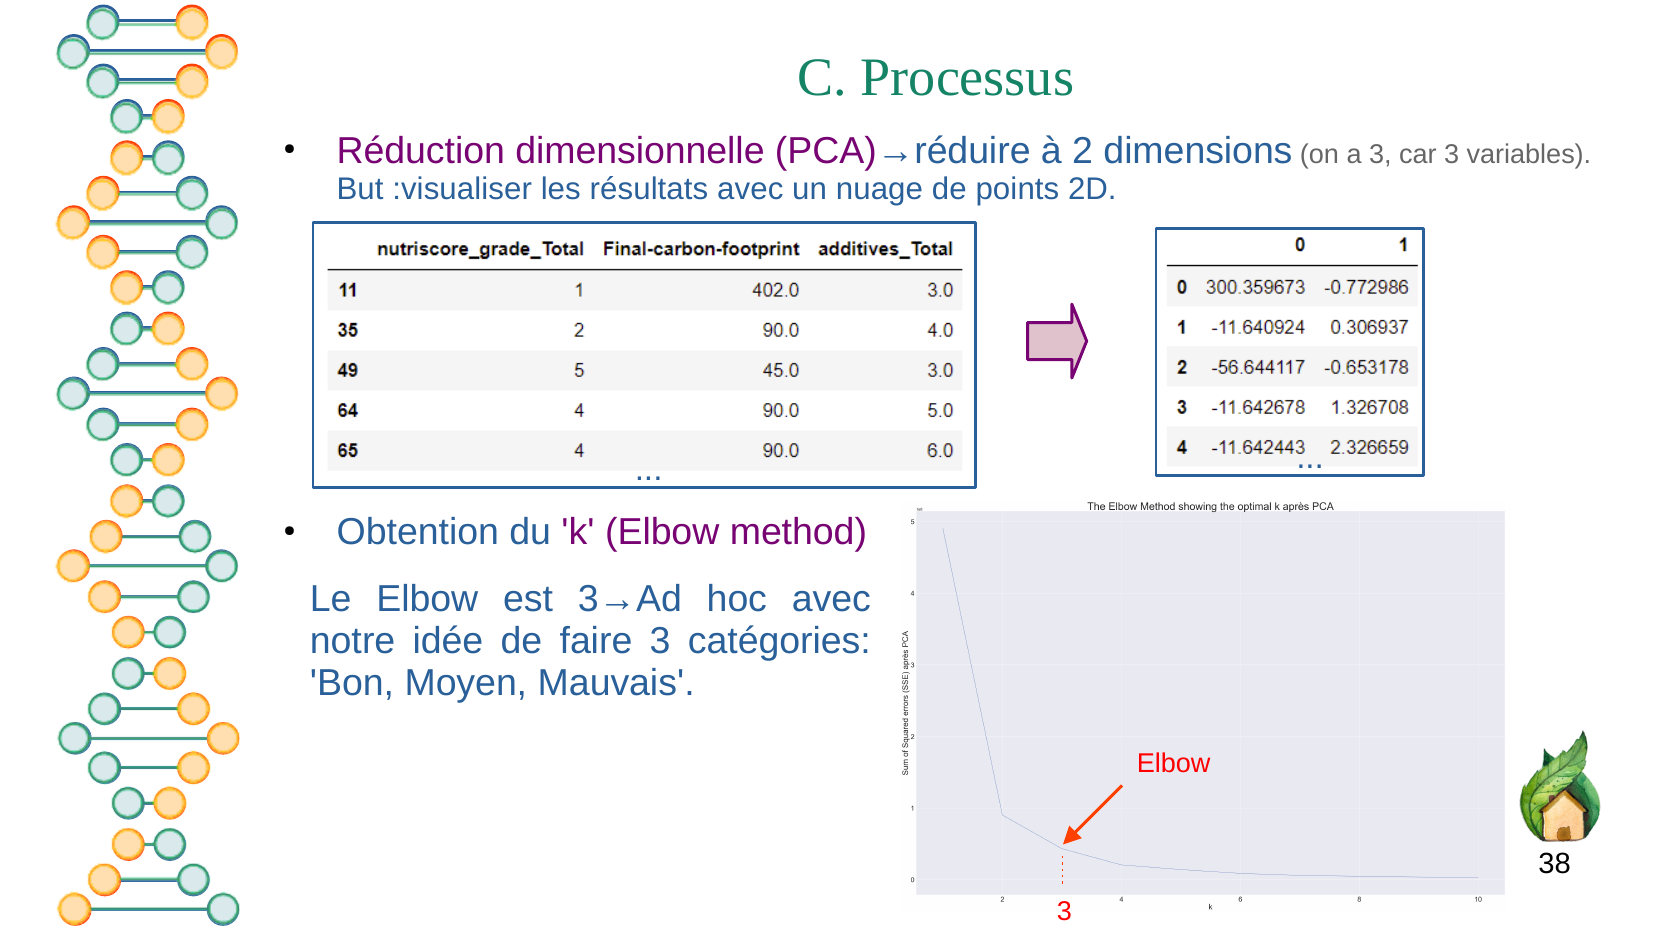

# C. Processus
Réduction dimensionnelle (PCA)→réduire à 2 dimensions (on a 3, car 3 variables). But :visualiser les résultats avec un nuage de points 2D.
Obtention du 'k' (Elbow method)
...
...
Le Elbow est 3→Ad hoc avec notre idée de faire 3 catégories: 'Bon, Moyen, Mauvais'.
Elbow
38
3